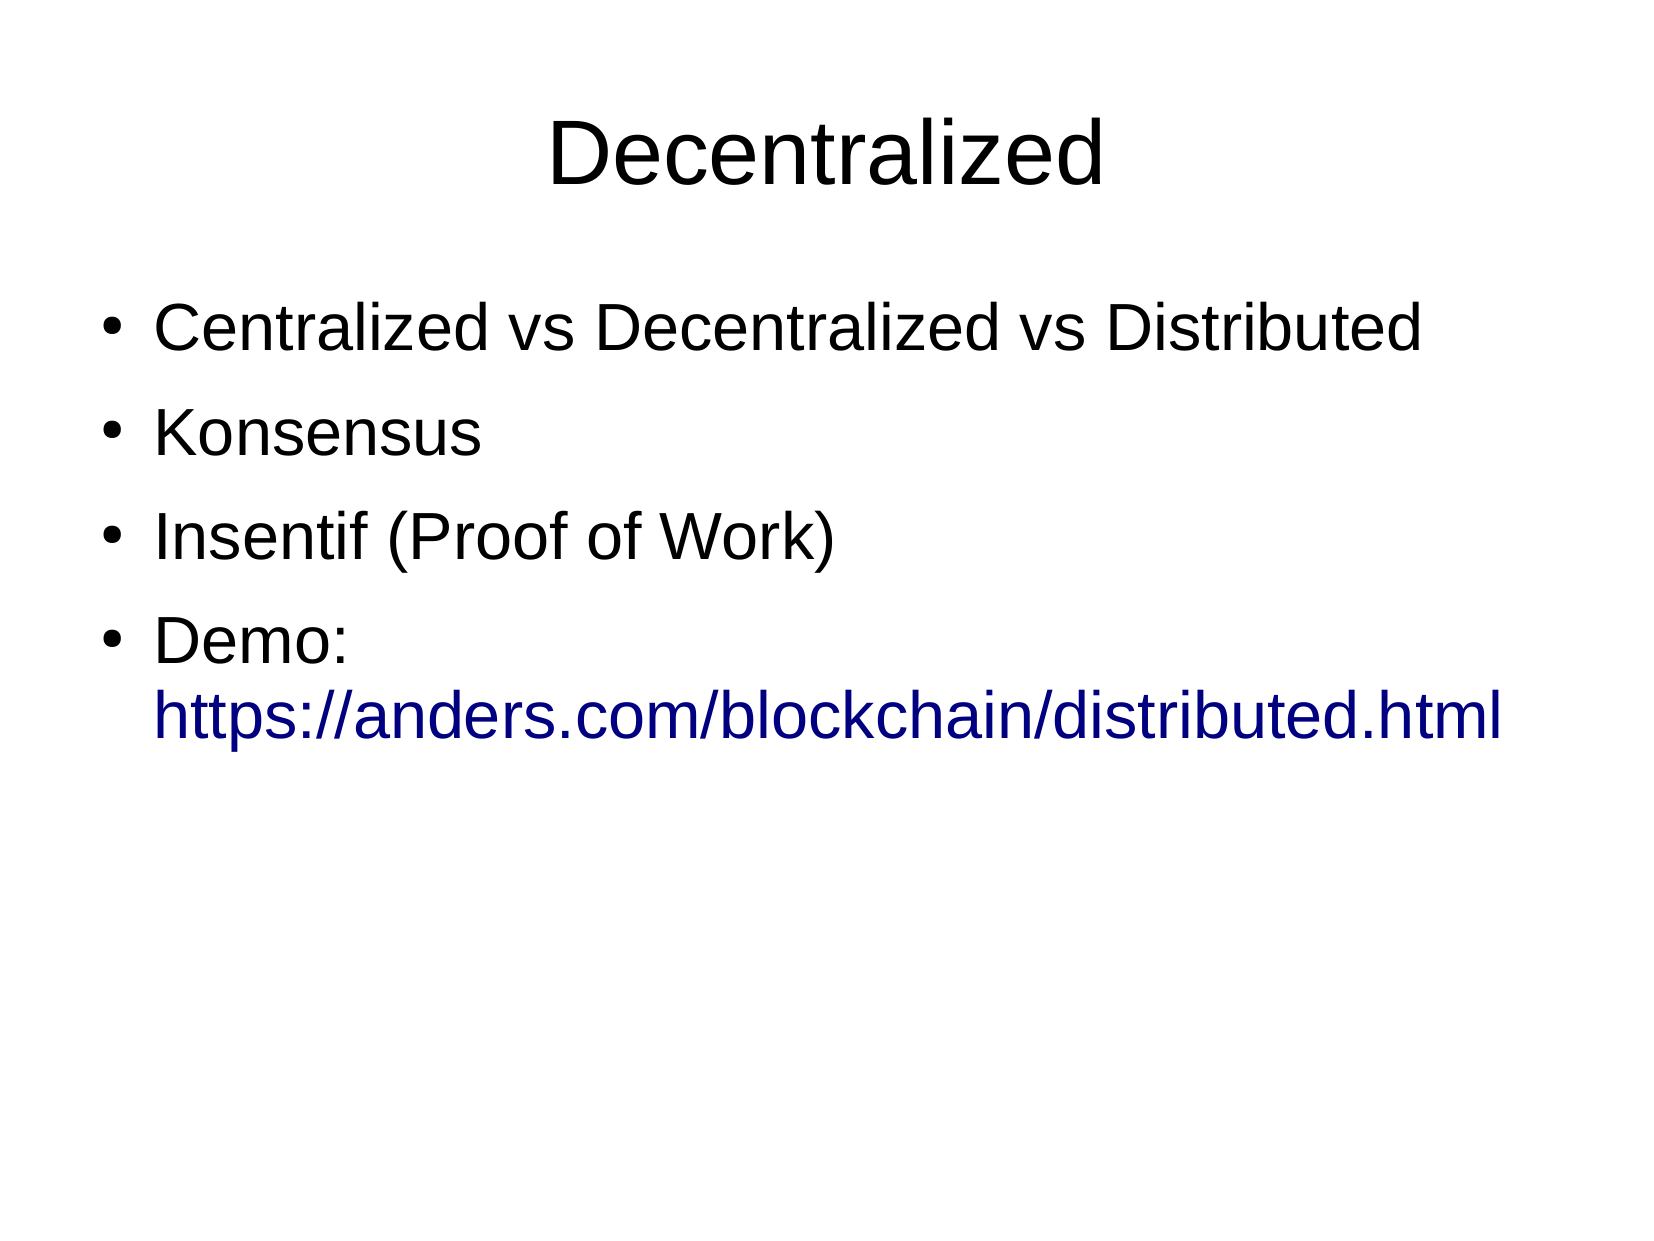

# Decentralized
Centralized vs Decentralized vs Distributed
Konsensus
Insentif (Proof of Work)
Demo: https://anders.com/blockchain/distributed.html